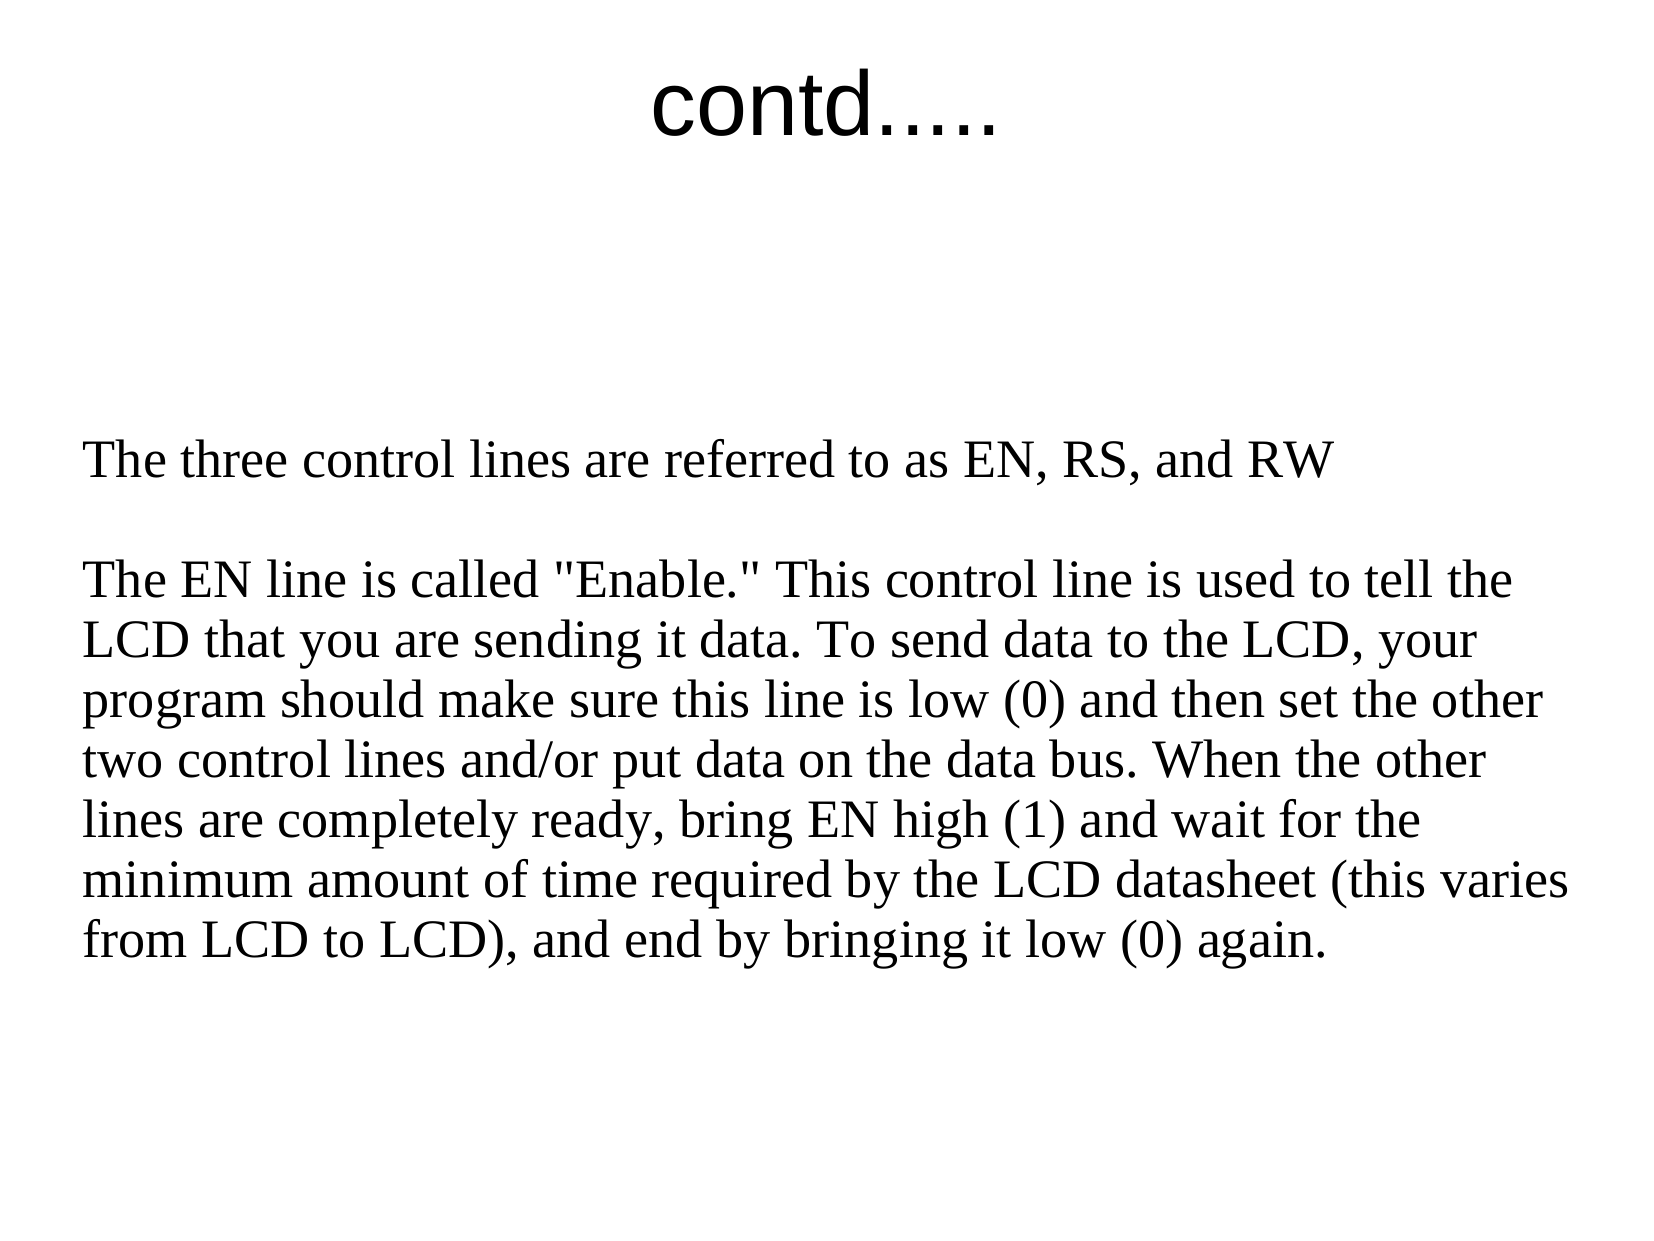

# contd.....
The three control lines are referred to as EN, RS, and RW
The EN line is called "Enable." This control line is used to tell the LCD that you are sending it data. To send data to the LCD, your program should make sure this line is low (0) and then set the other two control lines and/or put data on the data bus. When the other lines are completely ready, bring EN high (1) and wait for the minimum amount of time required by the LCD datasheet (this varies from LCD to LCD), and end by bringing it low (0) again.